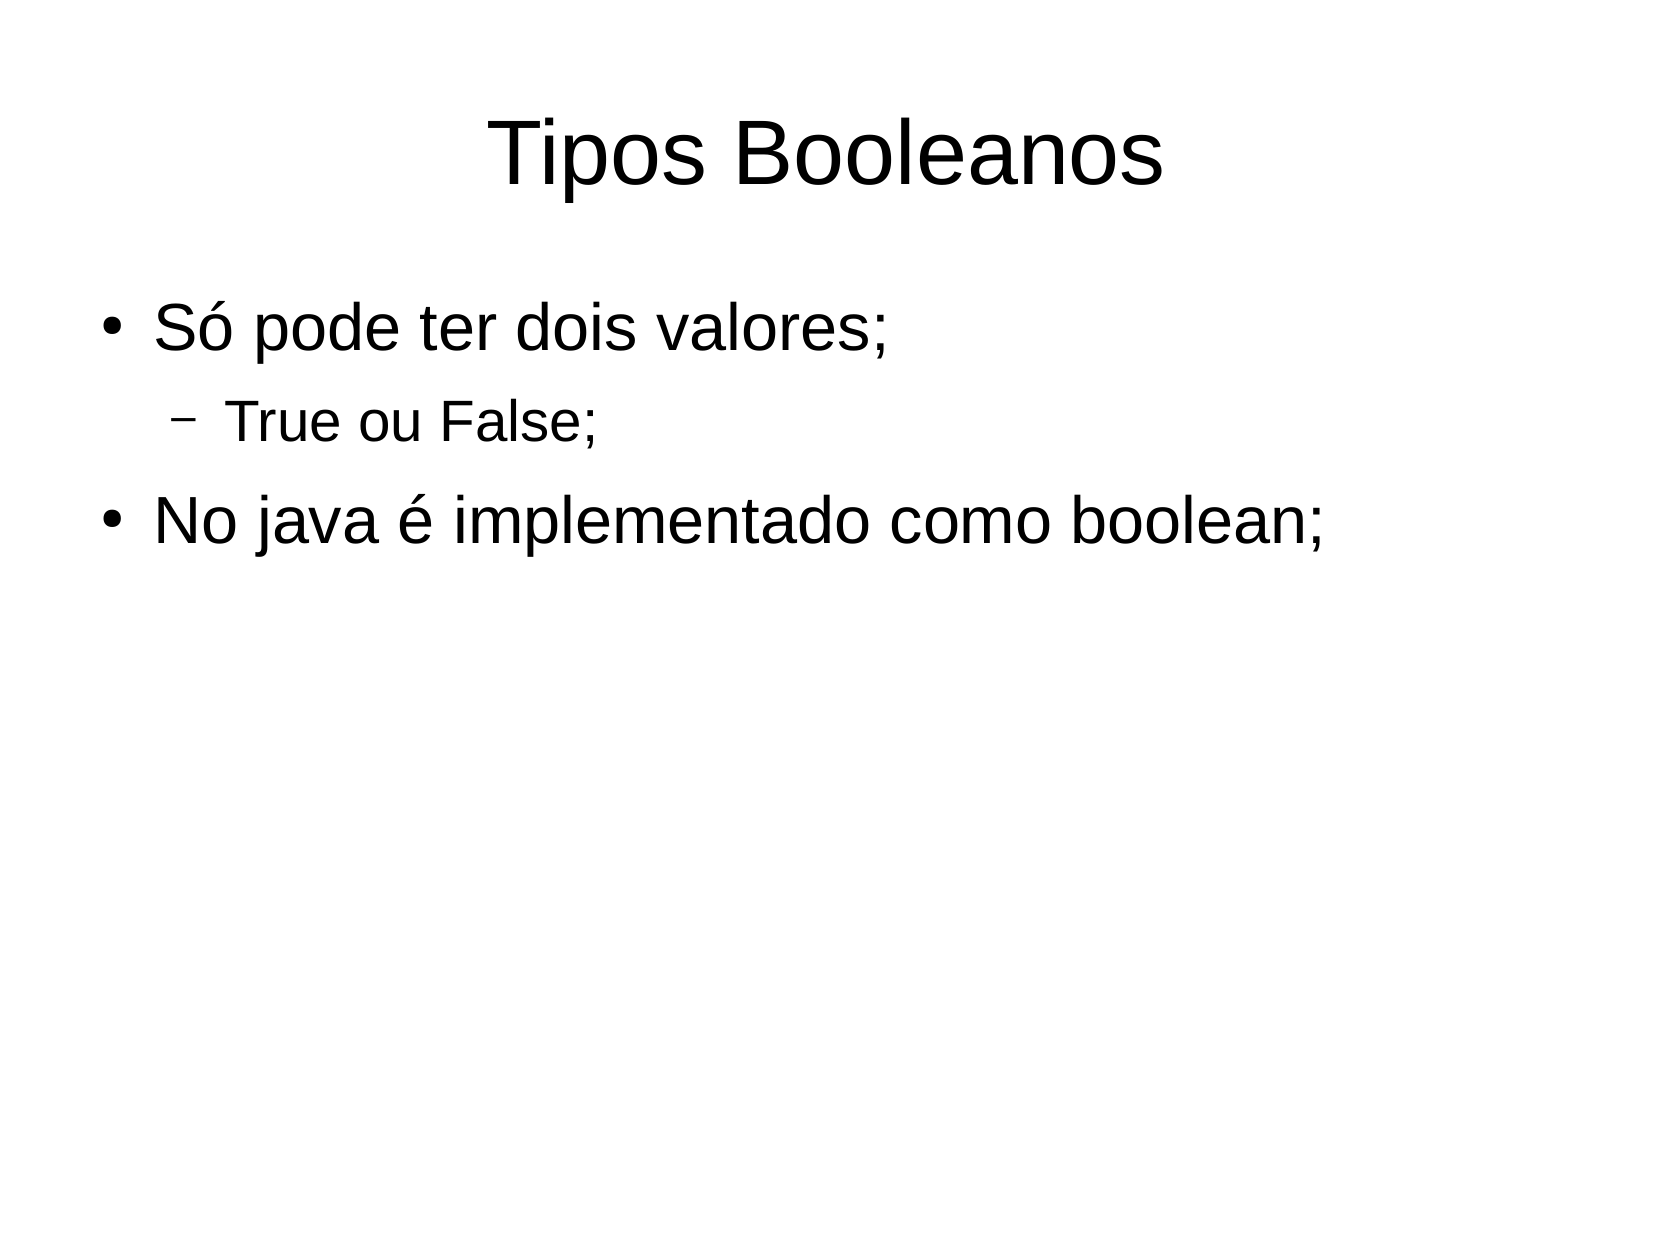

# Tipos Booleanos
Só pode ter dois valores;
True ou False;
No java é implementado como boolean;